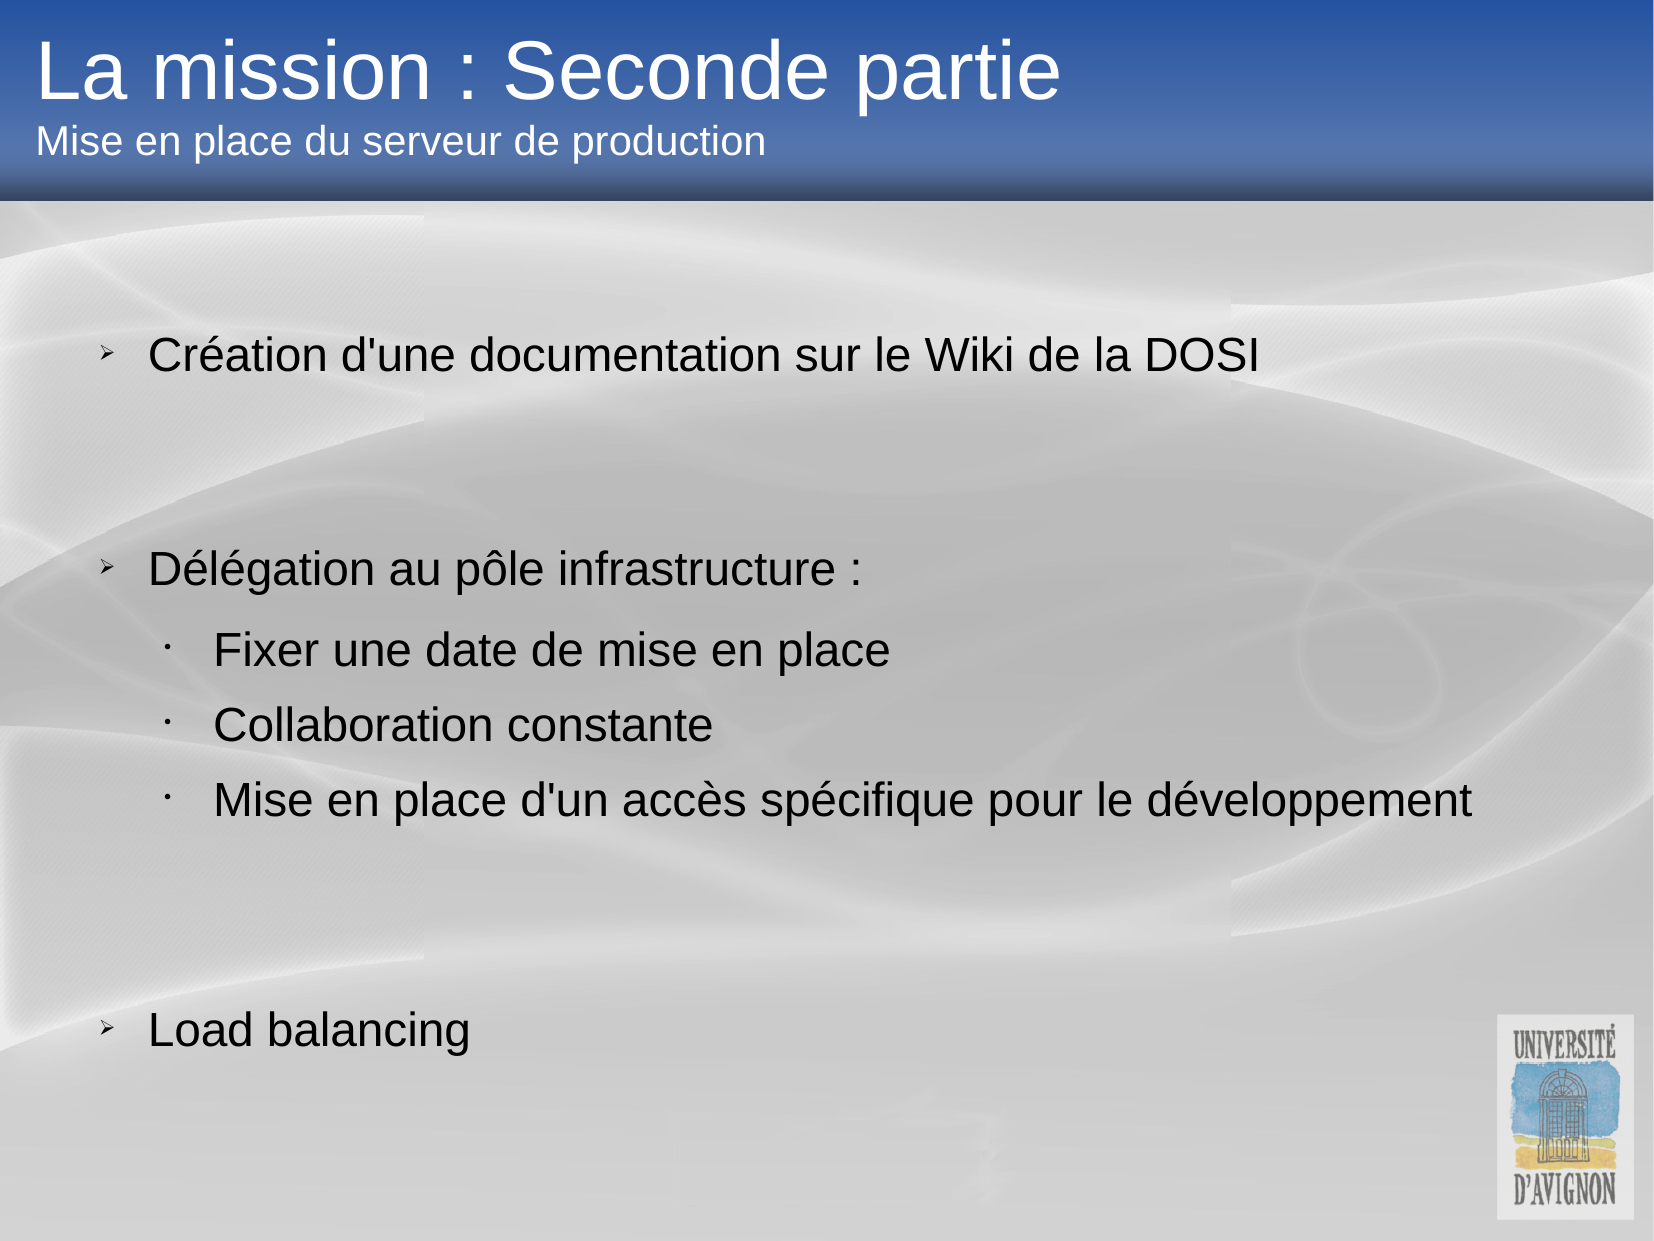

La mission : Seconde partie
Mise en place du serveur de production
# Création d'une documentation sur le Wiki de la DOSI
Délégation au pôle infrastructure :
Fixer une date de mise en place
Collaboration constante
Mise en place d'un accès spécifique pour le développement
Load balancing